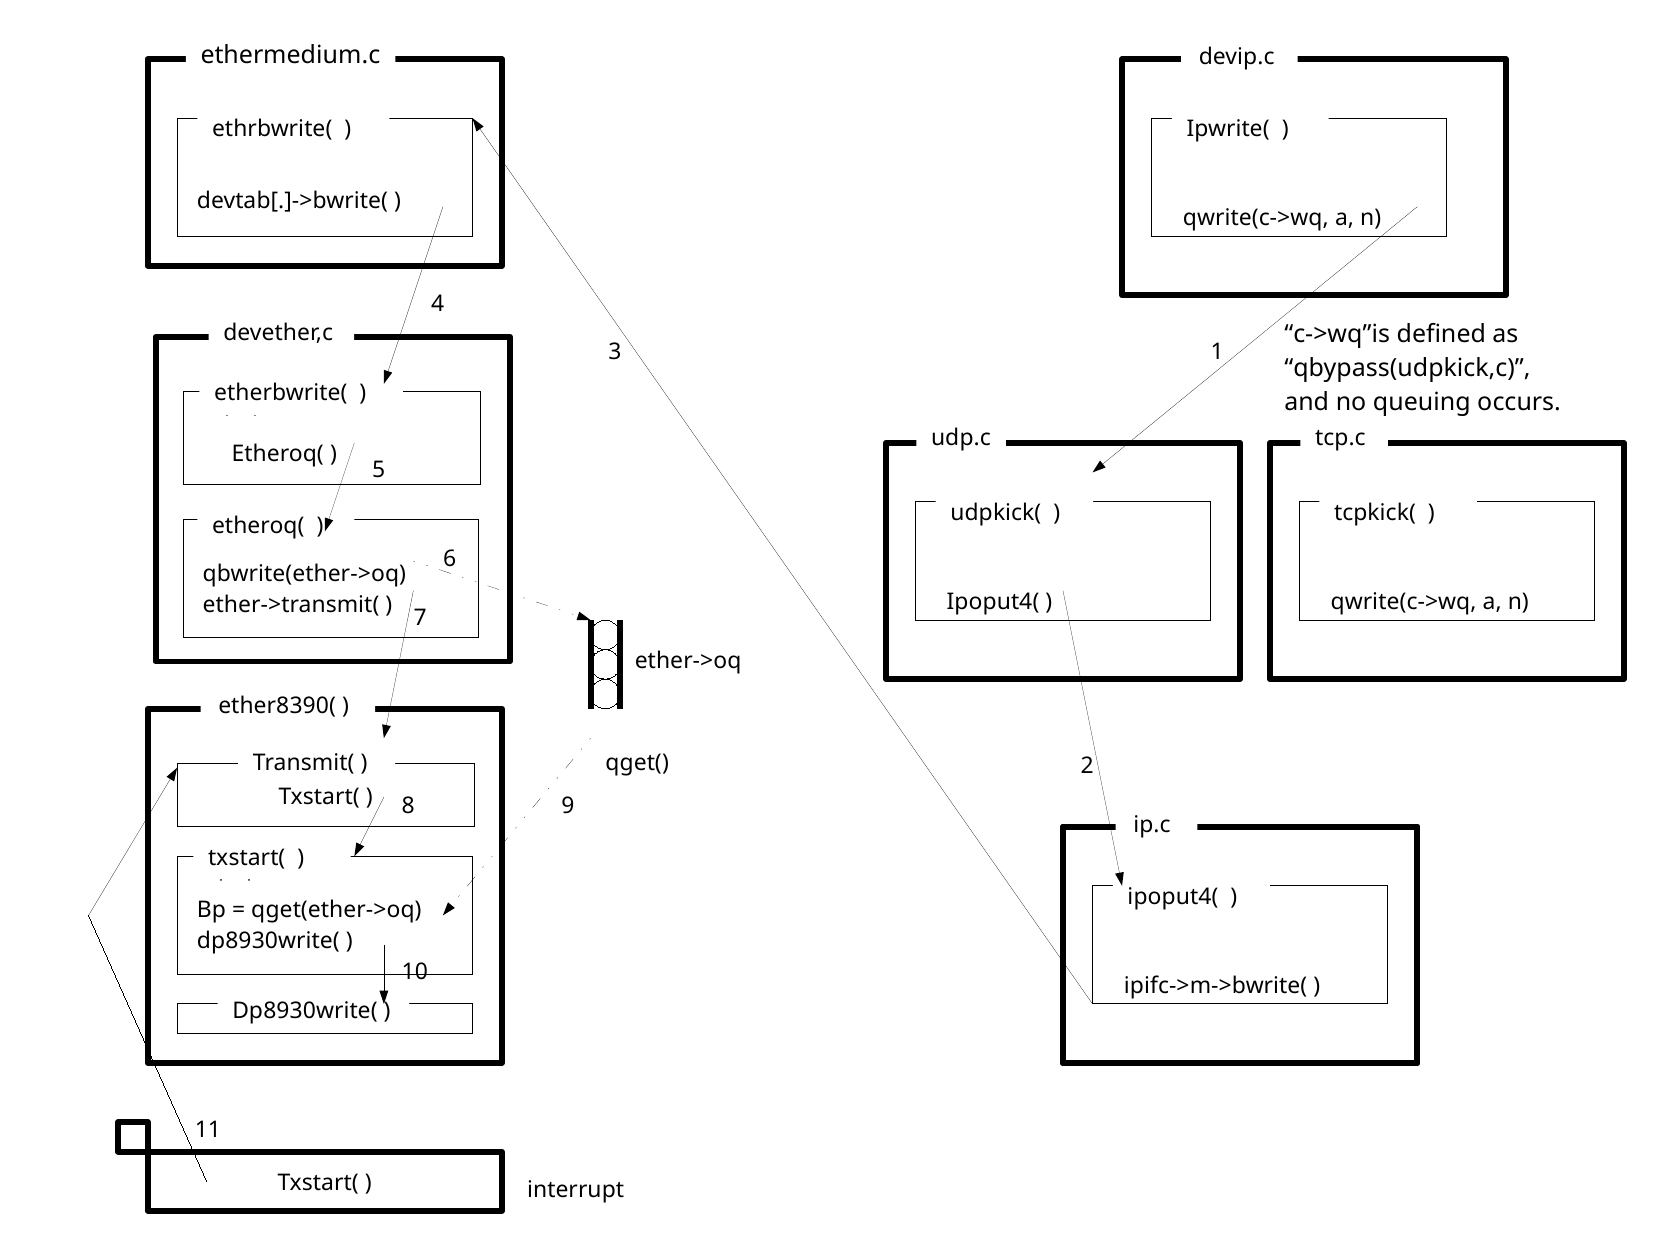

ip.c
ethermedium.c
ipoput4( )
ethrbwrite( )
devtab[.]->bwrite( )
devip.c
Ipwrite( )
qwrite(c->wq, a, n)
ipwrite()
4
devether,c
“c->wq”is defined as
“qbypass(udpkick,c)”,
and no queuing occurs.
3
1
etherbwrite( )
ipoput4( )
Etheroq( )
ipoput4( )
etheroq( )
qbwrite(ether->oq)
ether->transmit( )
udp.c
udpkick( )
Ipoput4( )
tcp.c
tcpkick( )
qwrite(c->wq, a, n)
5
6
7
ether->oq
ether8390( )
Transmit( )
Txstart( )
txstart( )
ipoput4( )
Bp = qget(ether->oq)
dp8930write( )
Dp8930write( )
qget()
2
8
9
ip.c
ipoput4( )
ipoput4( )
ipifc->m->bwrite( )
10
11
Txstart( )
interrupt